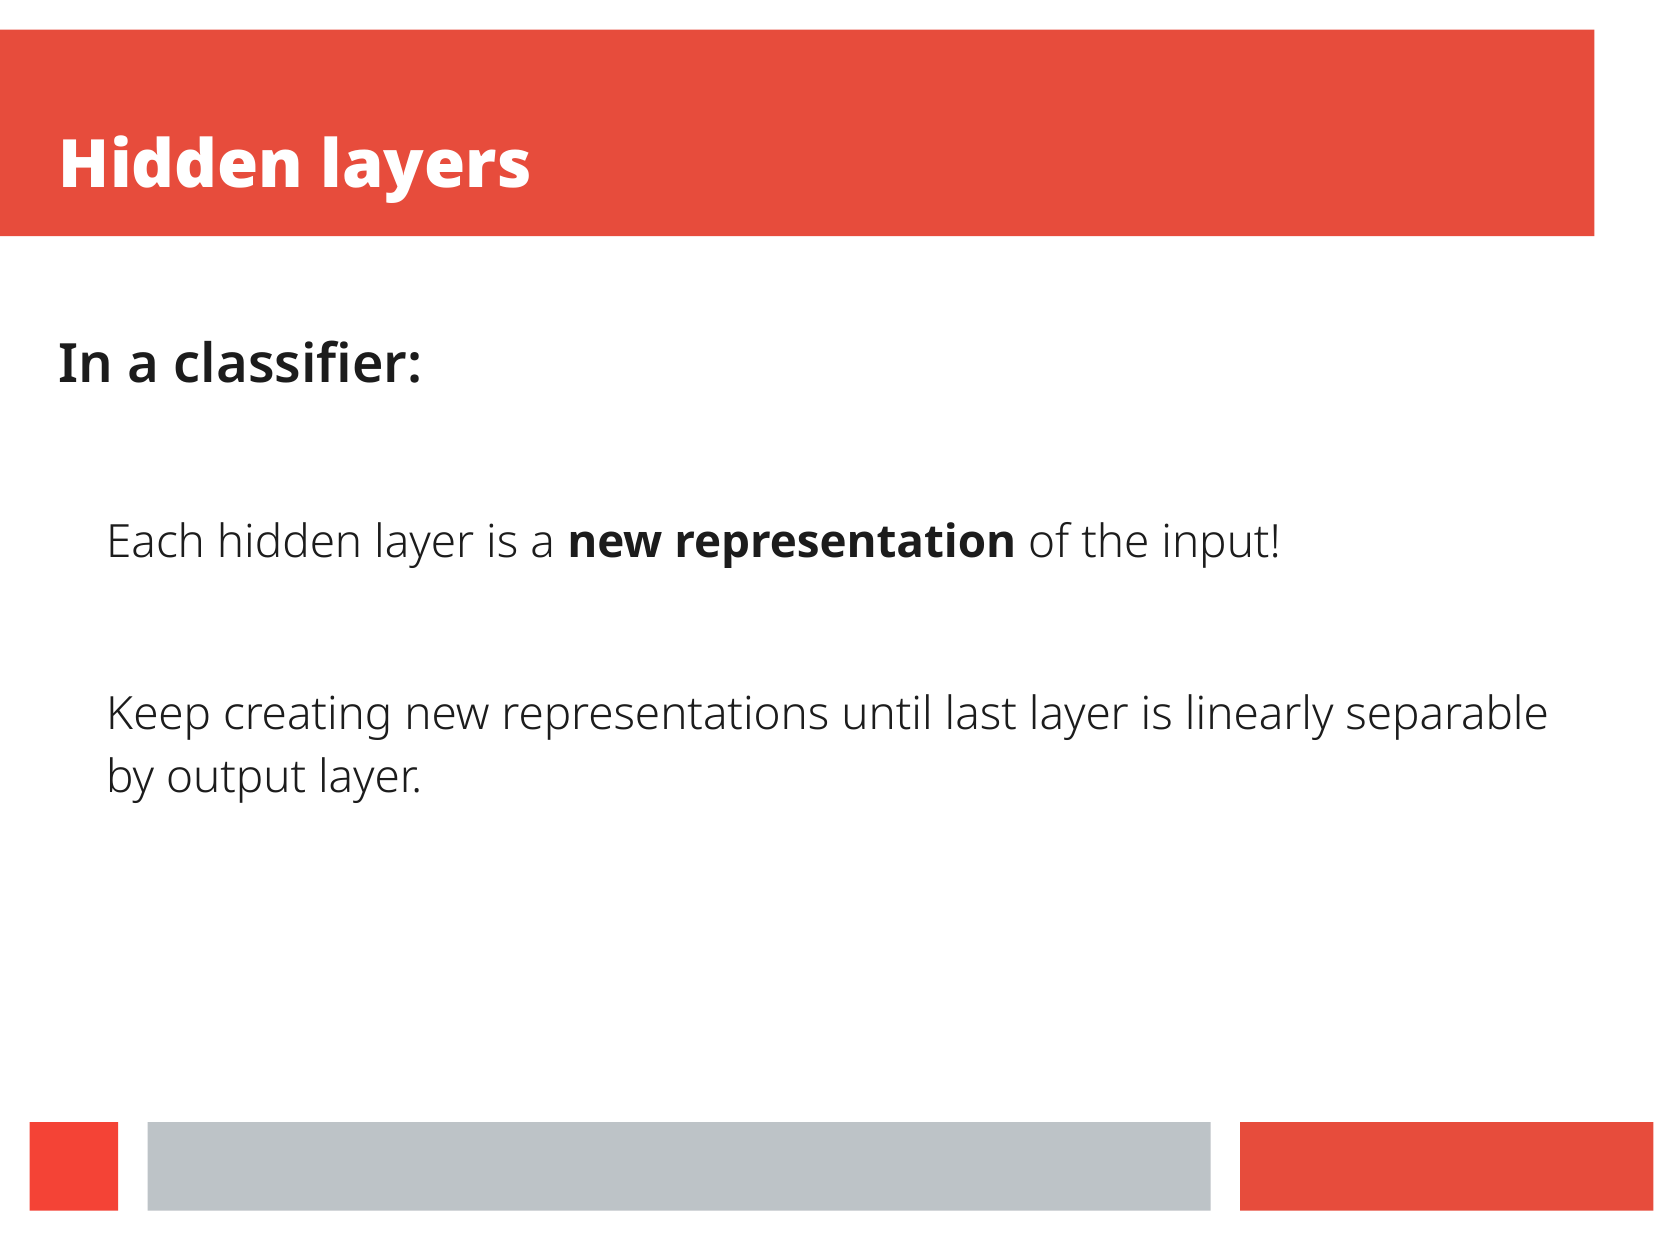

# Hidden layers
In a classifier:
Each hidden layer is a new representation of the input!
Keep creating new representations until last layer is linearly separable by output layer.